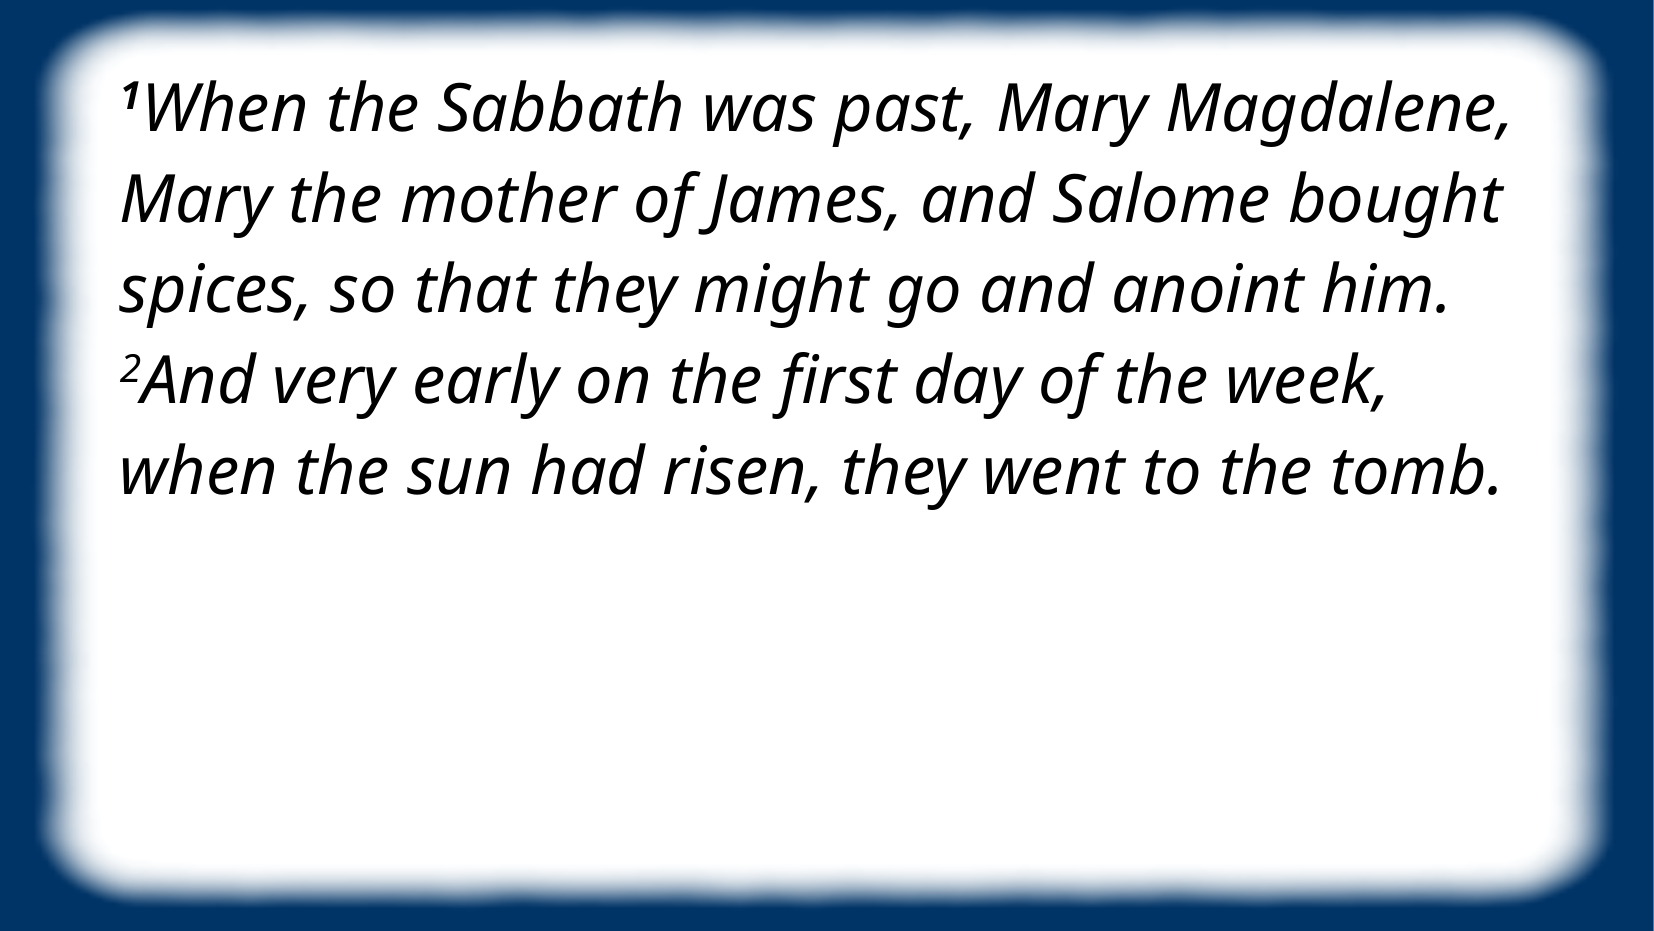

1When the Sabbath was past, Mary Magdalene, Mary the mother of James, and Salome bought spices, so that they might go and anoint him. 2And very early on the first day of the week, when the sun had risen, they went to the tomb.